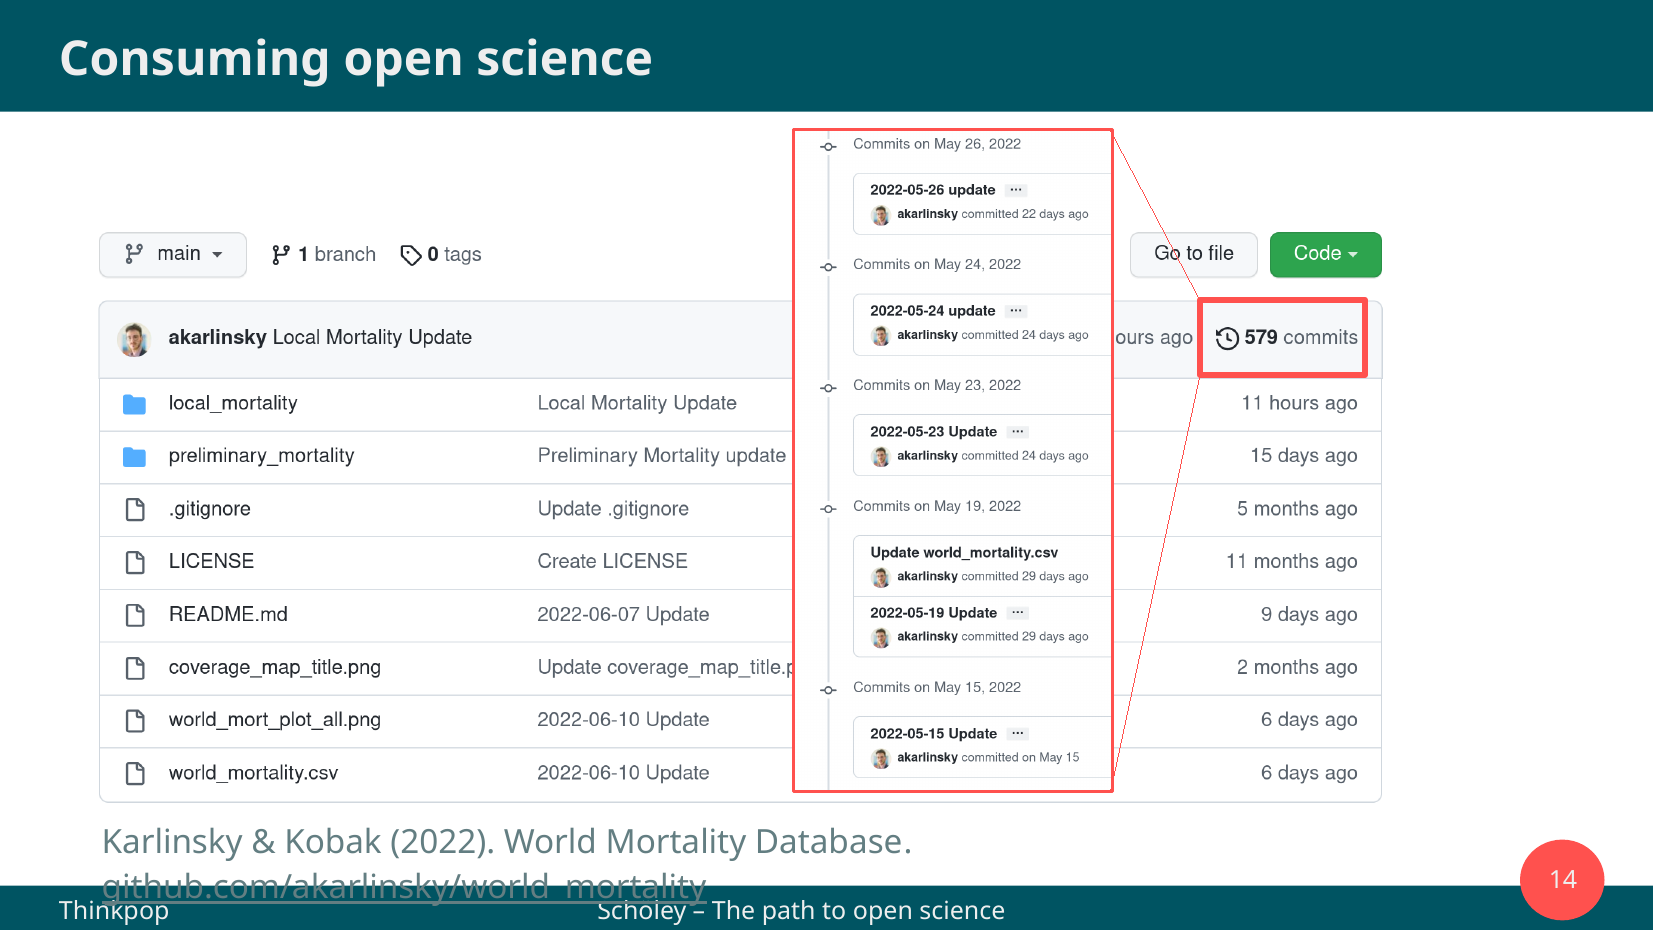

# Consuming open science
Karlinsky & Kobak (2022). World Mortality Database. github.com/akarlinsky/world_mortality
14
Thinkpop
Schöley – The path to open science